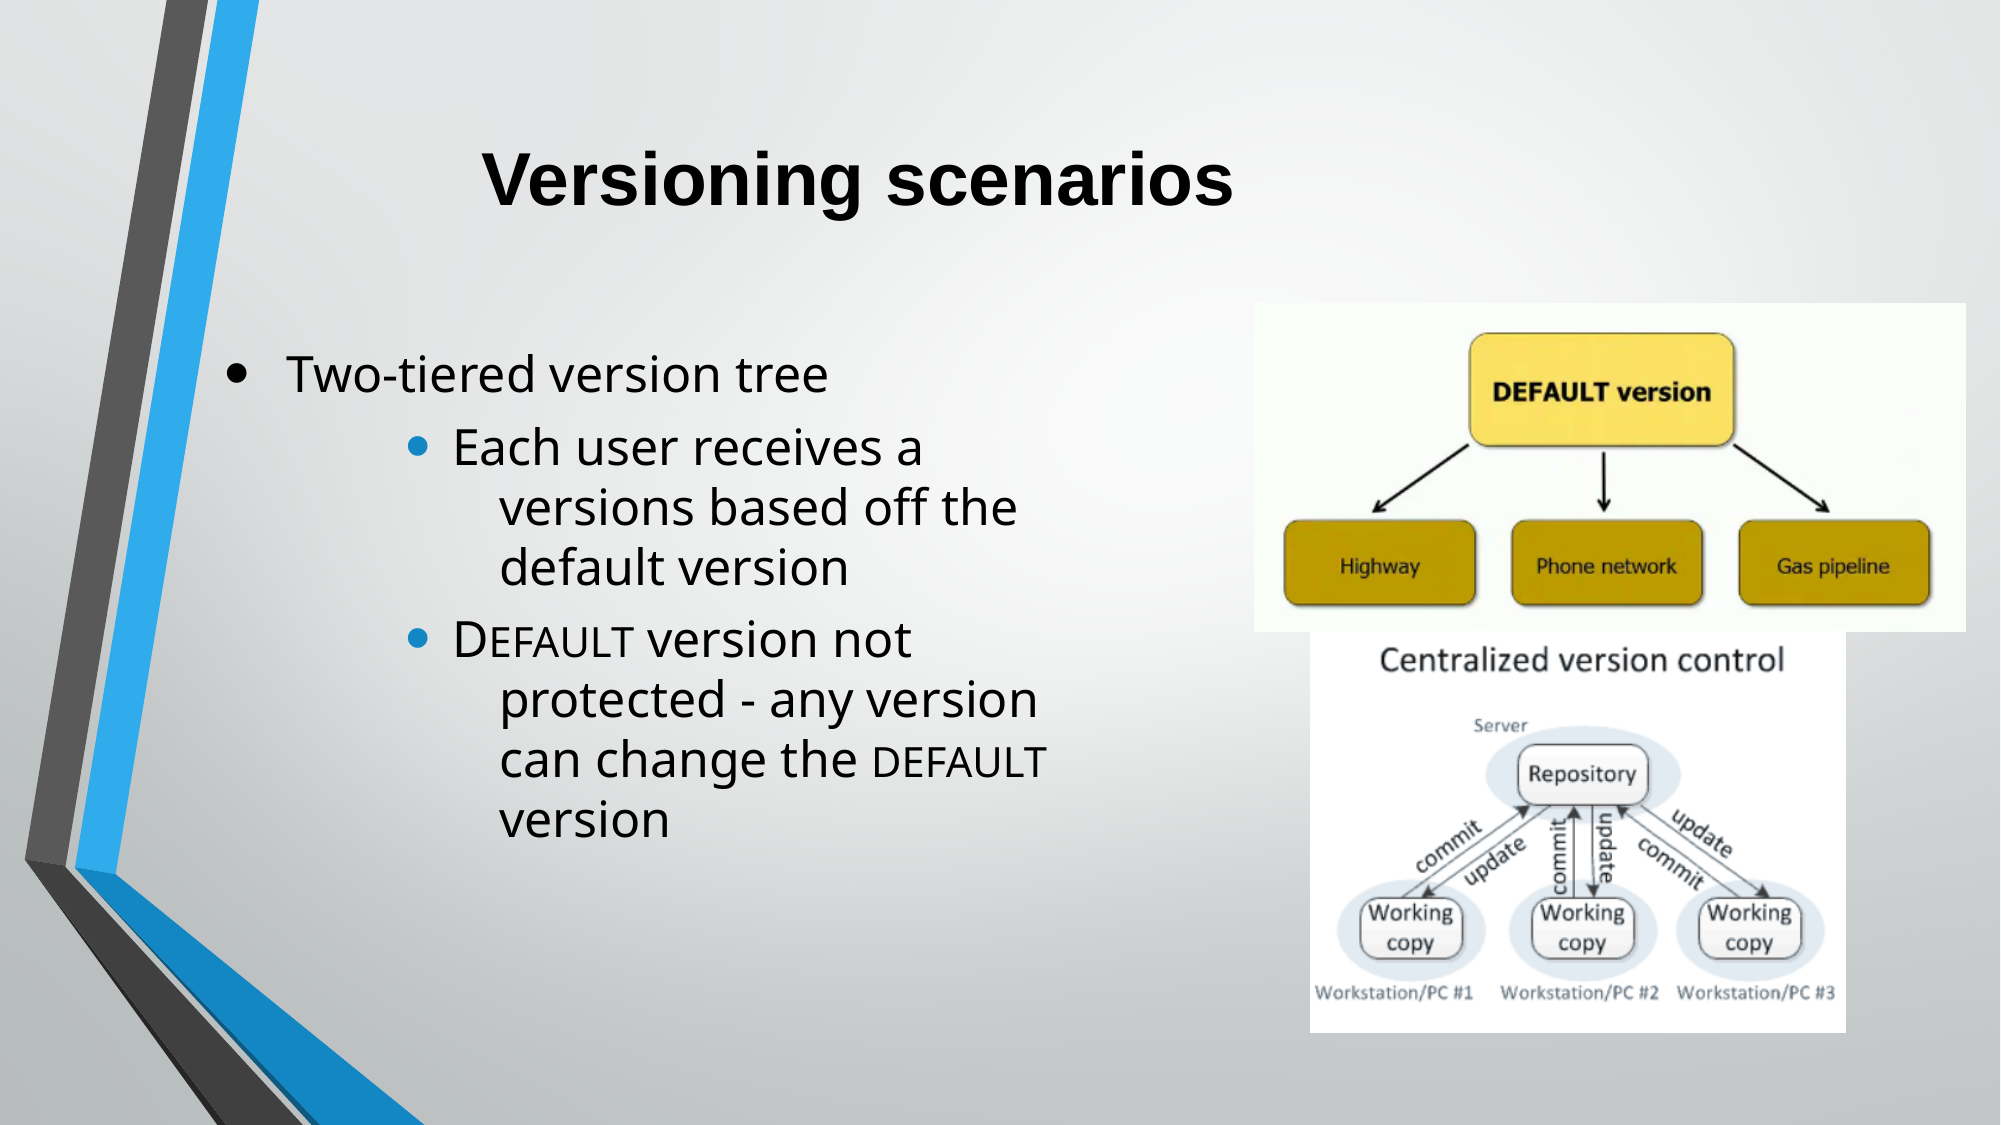

# Versioning scenarios
Two-tiered version tree
Each user receives a versions based off the default version
DEFAULT version not protected - any version can change the DEFAULT version